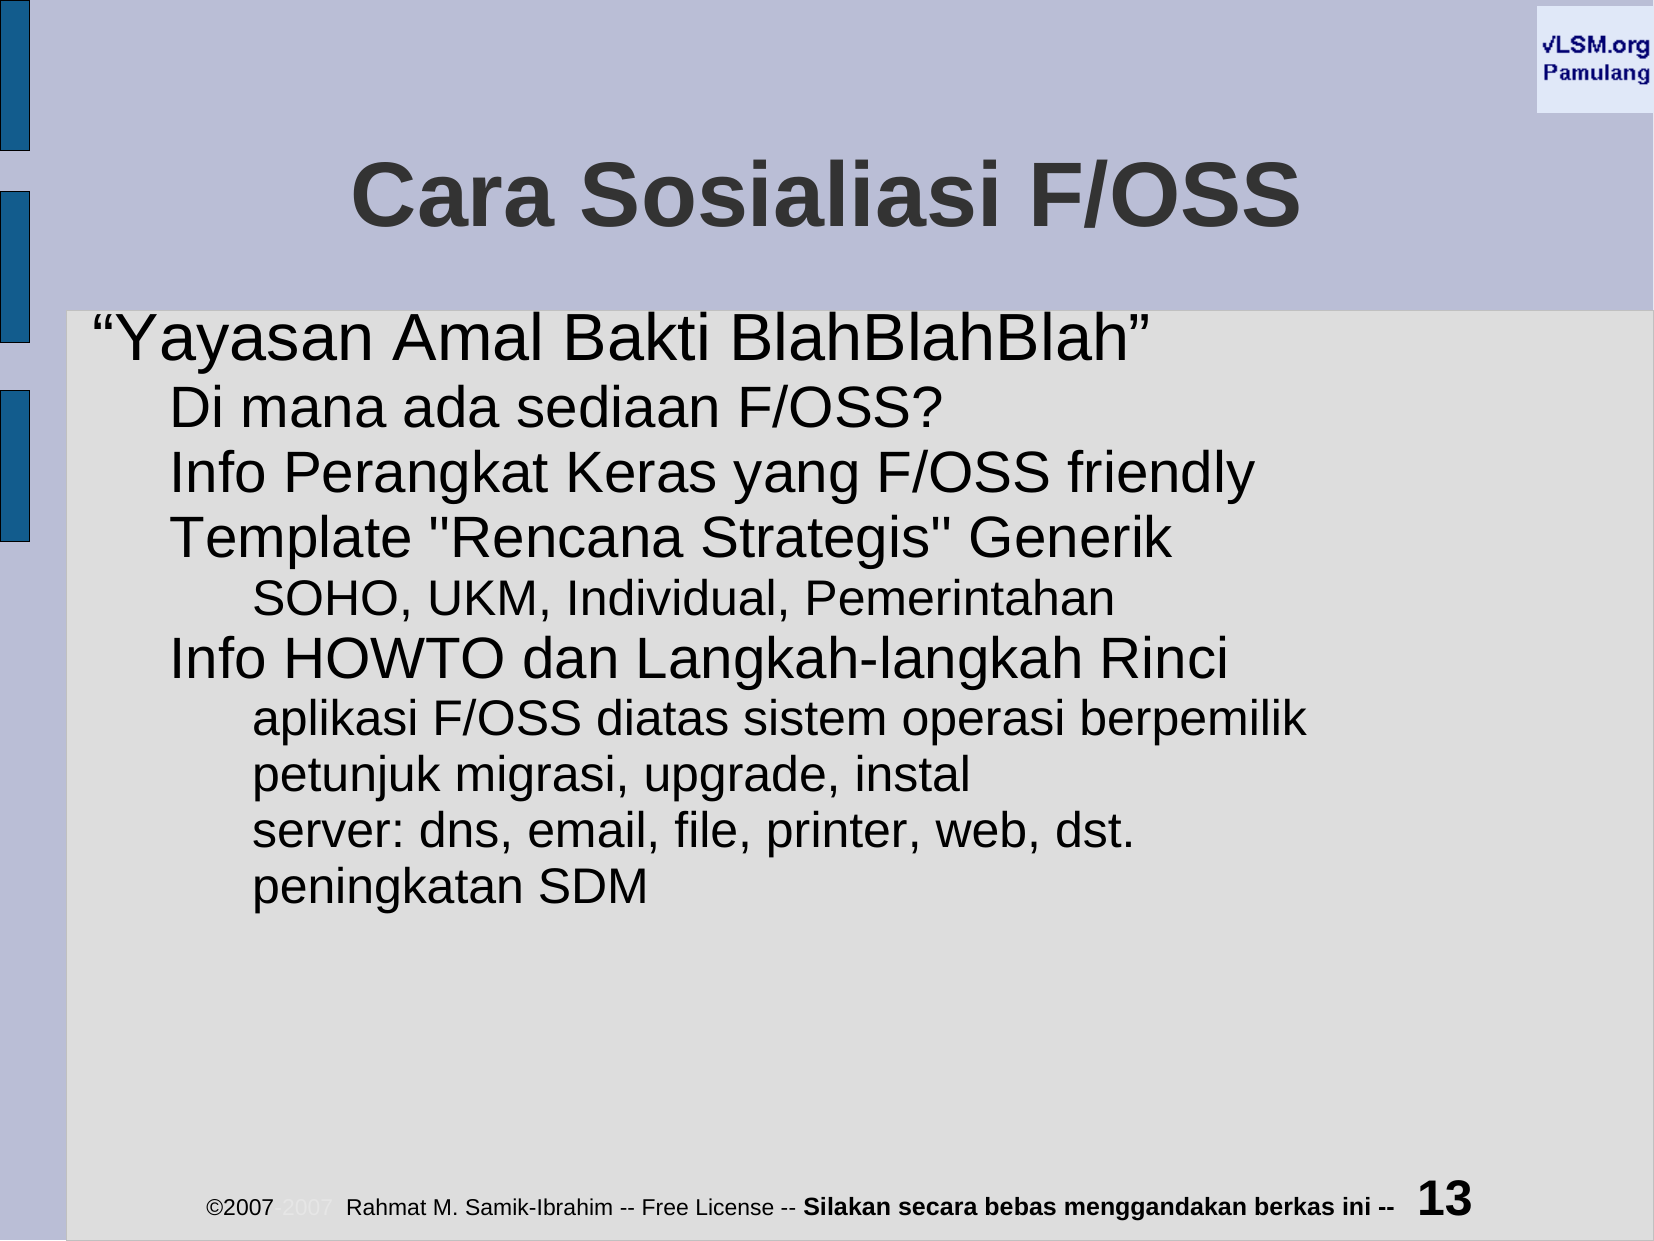

# Cara Sosialiasi F/OSS
“Yayasan Amal Bakti BlahBlahBlah”
Di mana ada sediaan F/OSS?
Info Perangkat Keras yang F/OSS friendly
Template ''Rencana Strategis'' Generik
SOHO, UKM, Individual, Pemerintahan
Info HOWTO dan Langkah-langkah Rinci
aplikasi F/OSS diatas sistem operasi berpemilik
petunjuk migrasi, upgrade, instal
server: dns, email, file, printer, web, dst.
peningkatan SDM